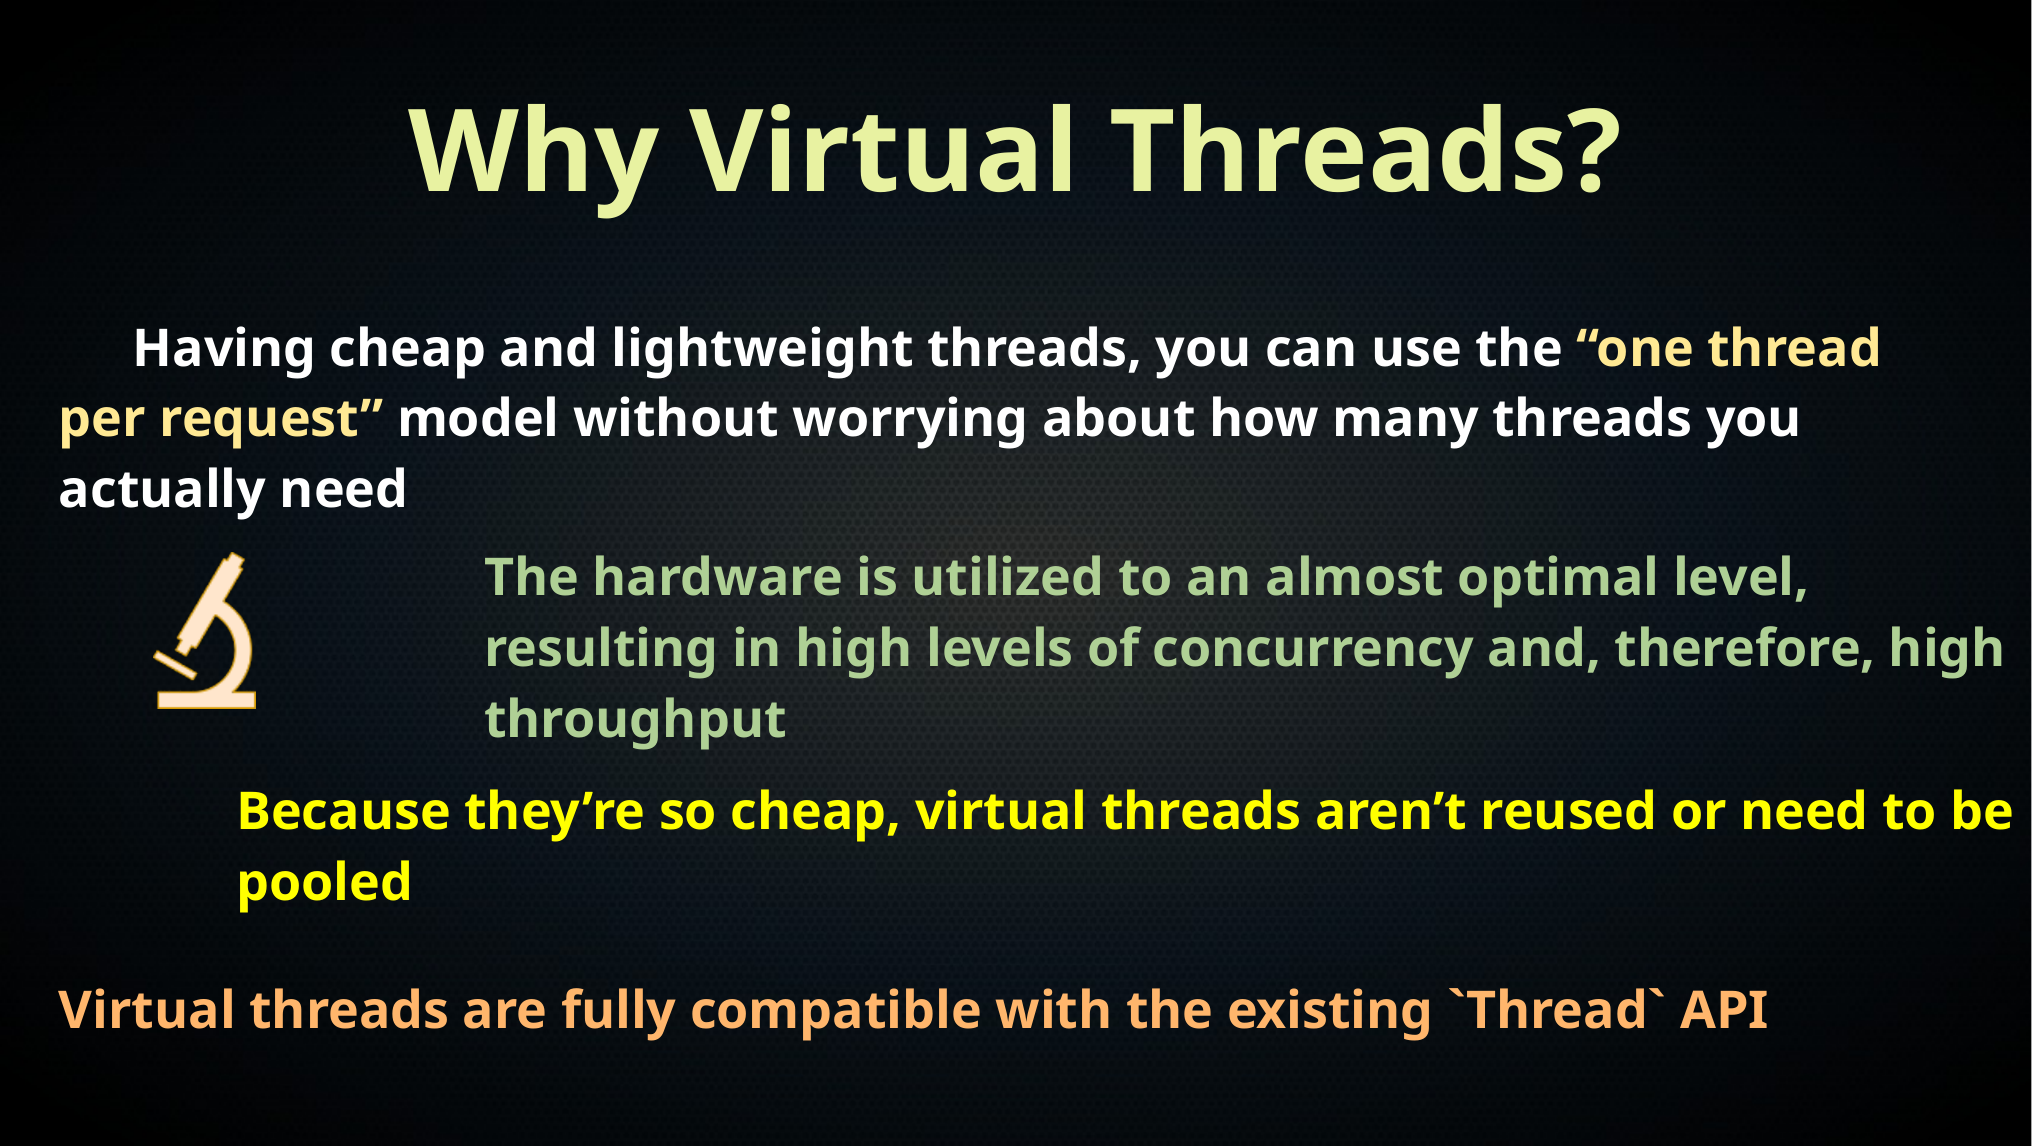

# Why Virtual Threads?
	Having cheap and lightweight threads, you can use the “one thread per request” model without worrying about how many threads you actually need
The hardware is utilized to an almost optimal level, resulting in high levels of concurrency and, therefore, high throughput
Because they’re so cheap, virtual threads aren’t reused or need to be pooled
Virtual threads are fully compatible with the existing `Thread` API